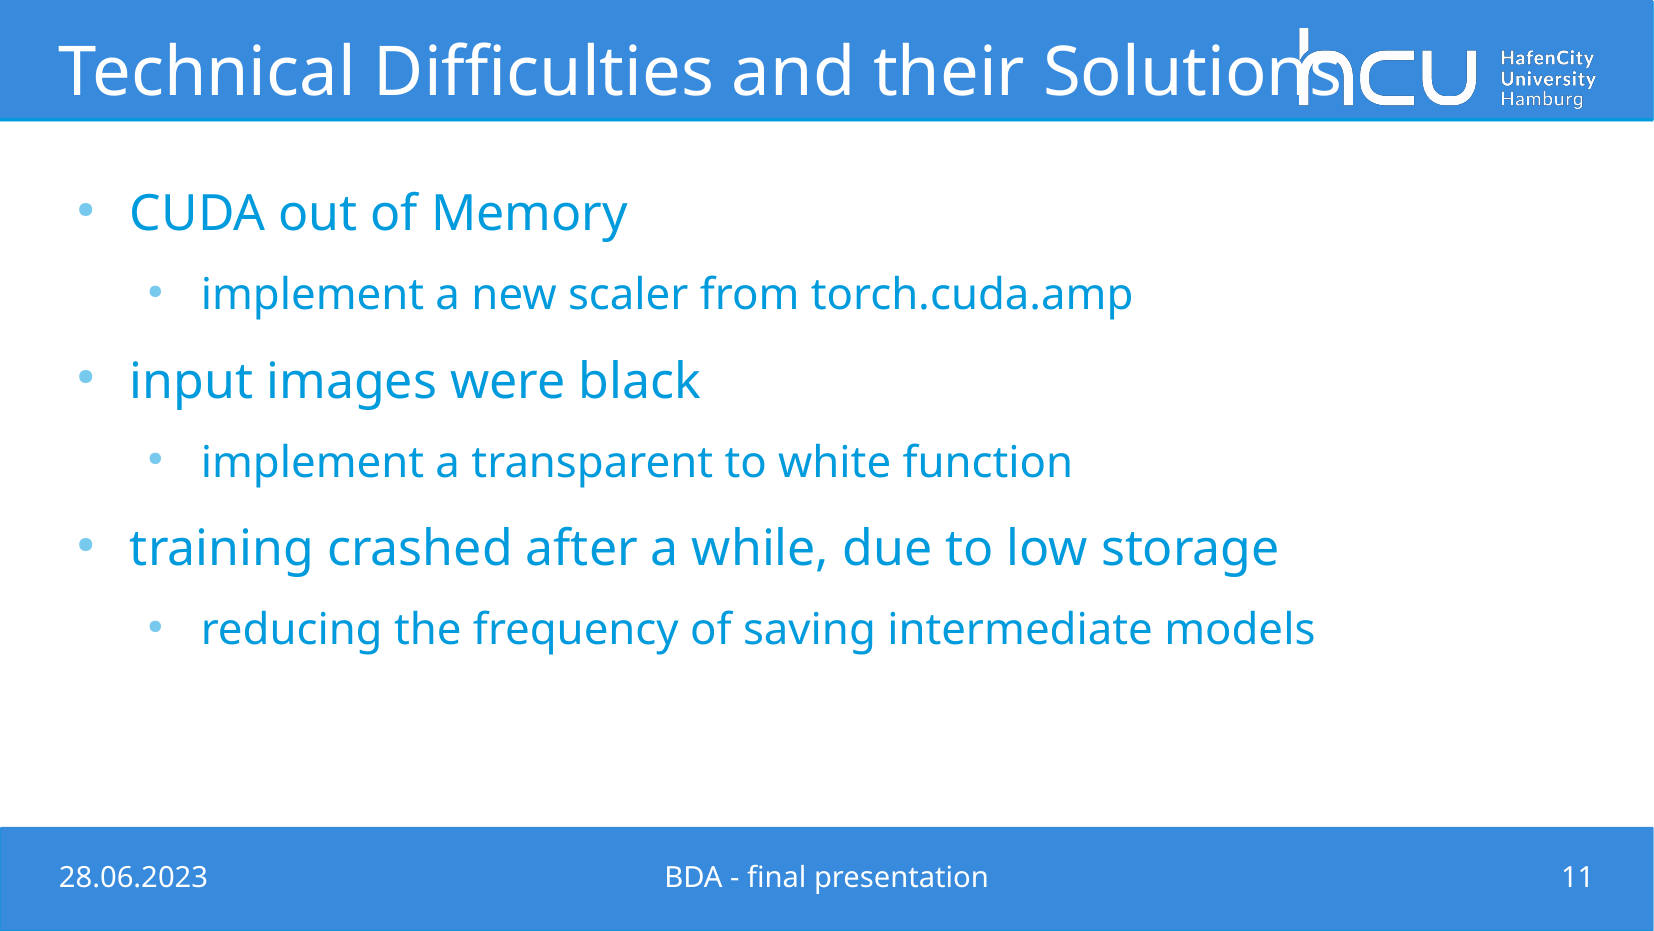

# Technical Difficulties and their Solutions
CUDA out of Memory
implement a new scaler from torch.cuda.amp
input images were black
implement a transparent to white function
training crashed after a while, due to low storage
reducing the frequency of saving intermediate models
28.06.2023
BDA - final presentation
11